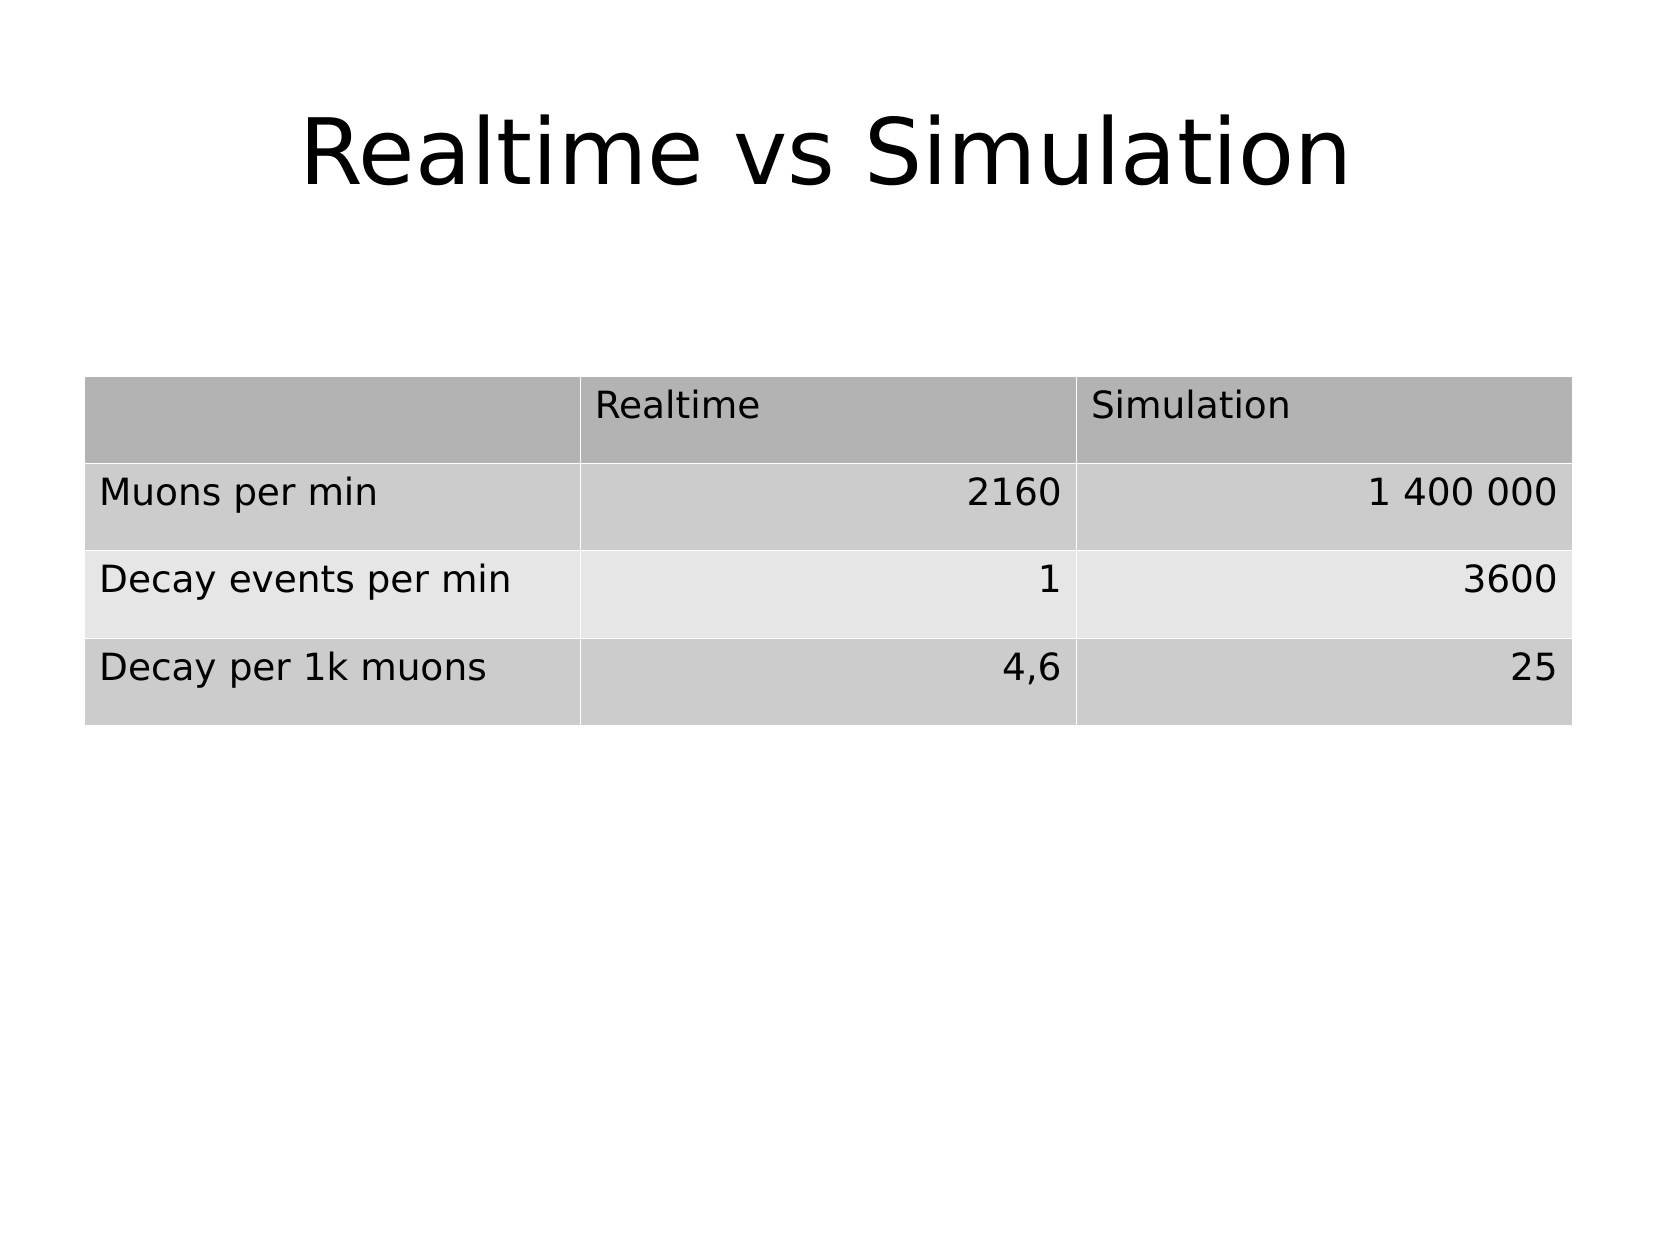

# Realtime vs Simulation
| | Realtime | Simulation |
| --- | --- | --- |
| Muons per min | 2160 | 1 400 000 |
| Decay events per min | 1 | 3600 |
| Decay per 1k muons | 4,6 | 25 |